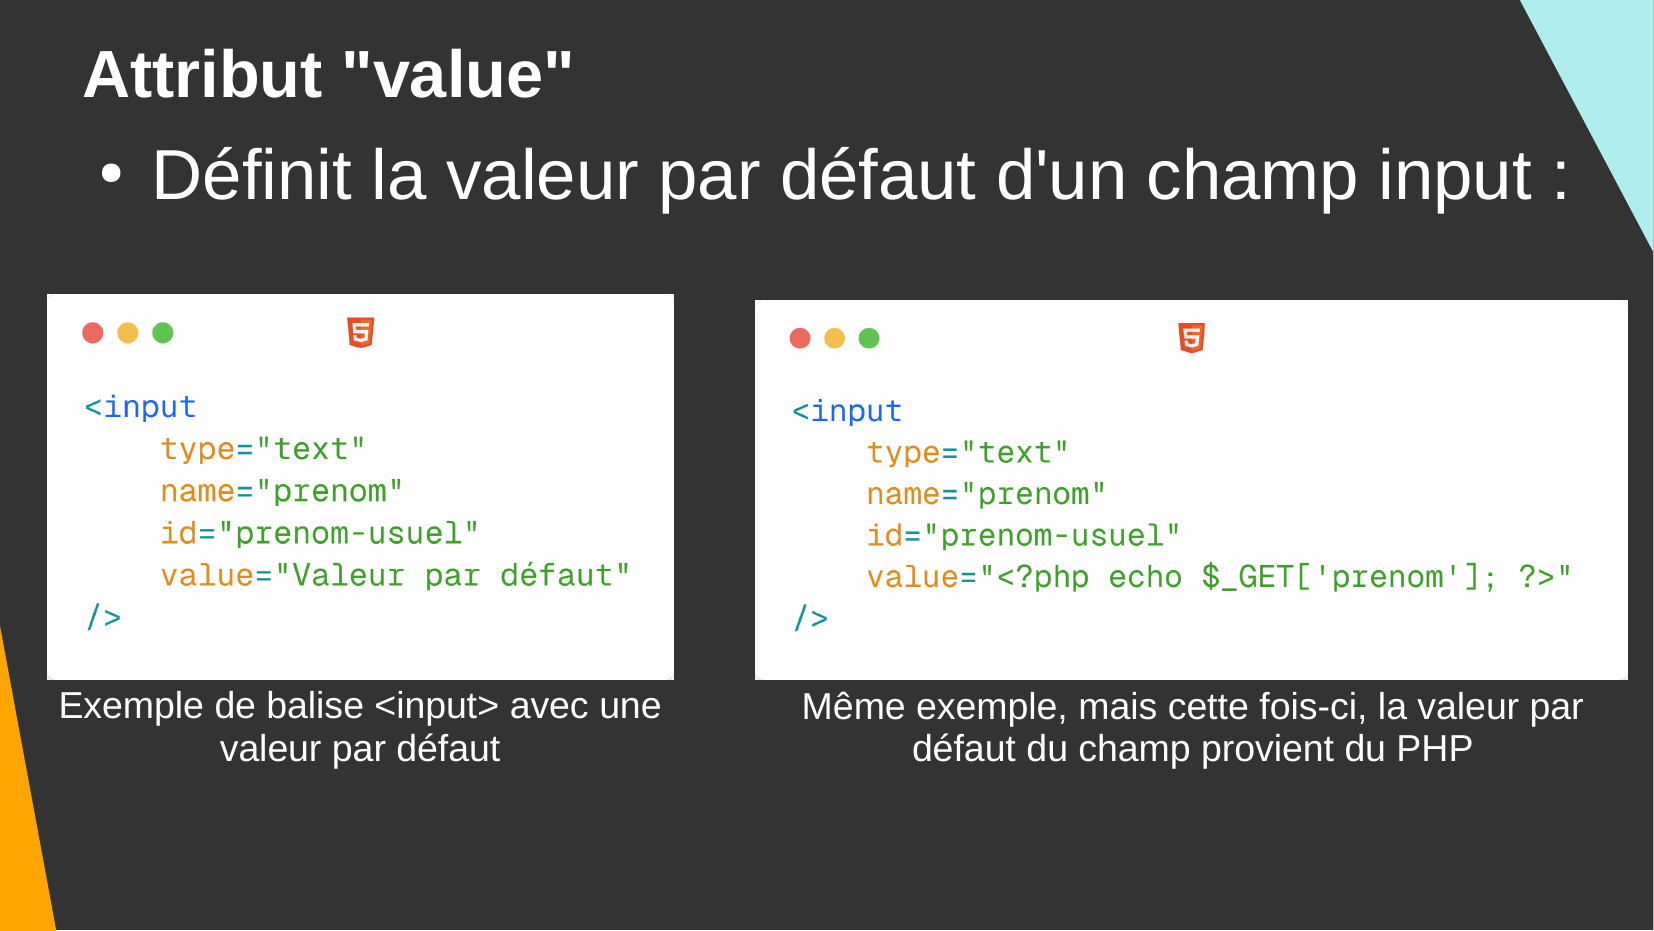

# Attribut "value"
Définit la valeur par défaut d'un champ input :
Exemple de balise <input> avec une valeur par défaut
Même exemple, mais cette fois-ci, la valeur par défaut du champ provient du PHP